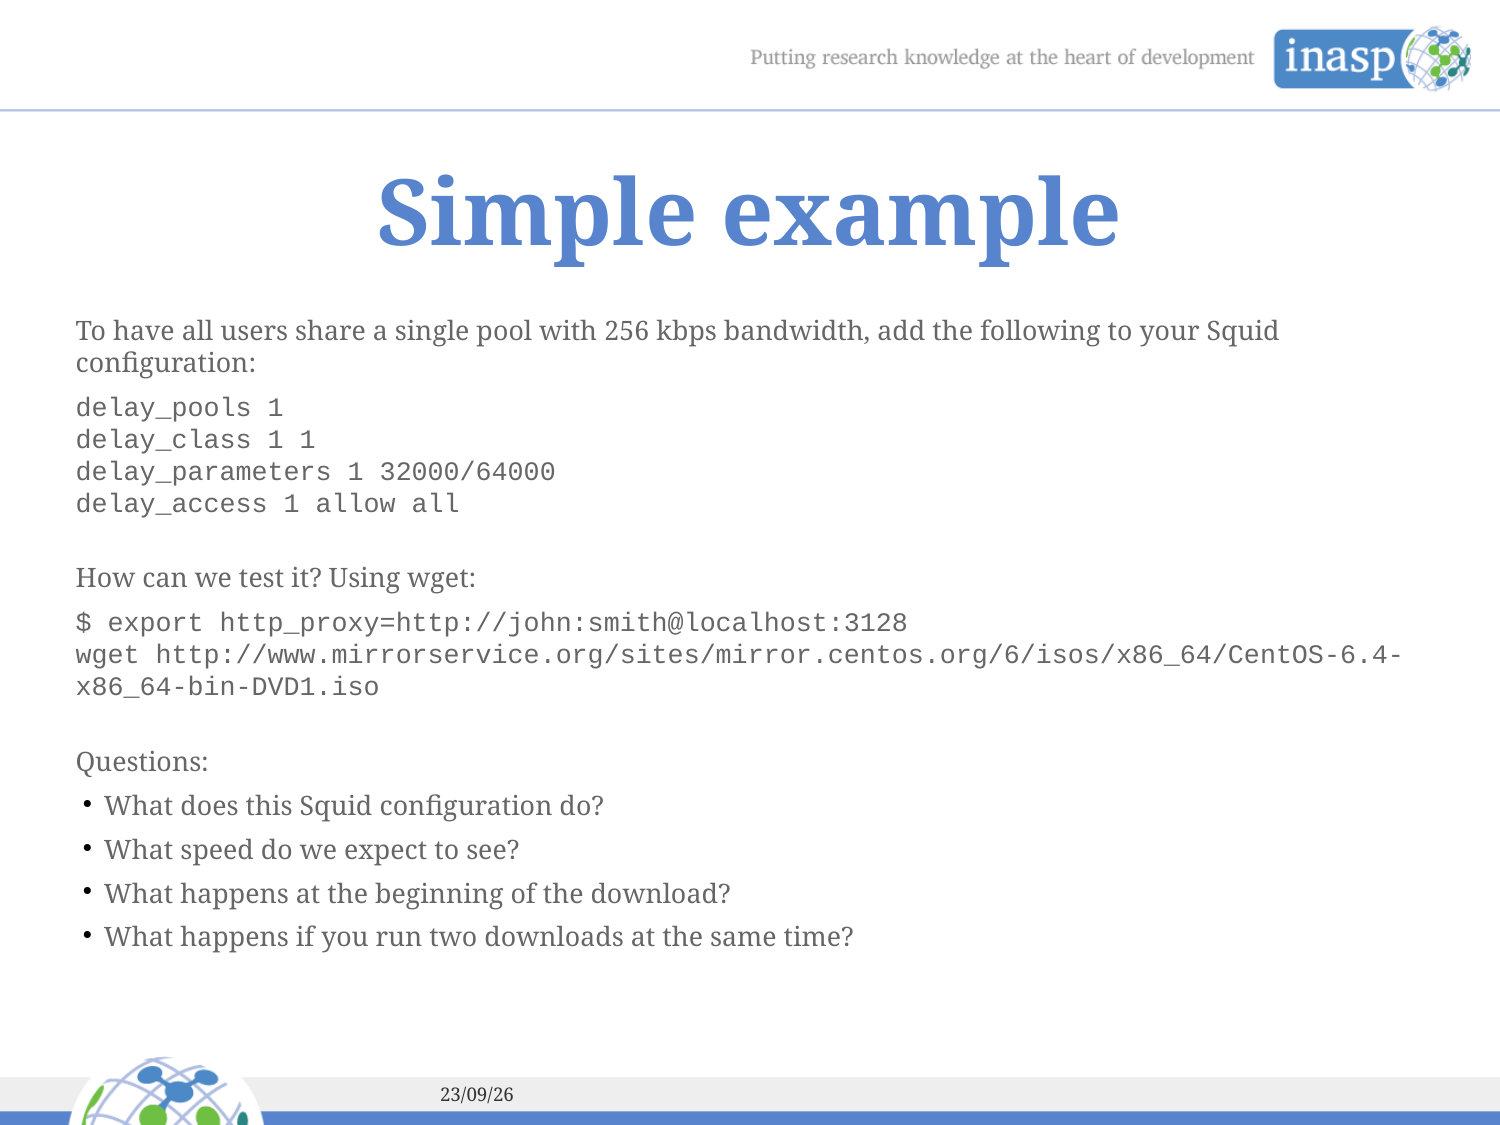

# Simple example
To have all users share a single pool with 256 kbps bandwidth, add the following to your Squid configuration:
delay_pools 1
delay_class 1 1
delay_parameters 1 32000/64000
delay_access 1 allow all
How can we test it? Using wget:
$ export http_proxy=http://john:smith@localhost:3128
wget http://www.mirrorservice.org/sites/mirror.centos.org/6/isos/x86_64/CentOS-6.4-x86_64-bin-DVD1.iso
Questions:
What does this Squid configuration do?
What speed do we expect to see?
What happens at the beginning of the download?
What happens if you run two downloads at the same time?